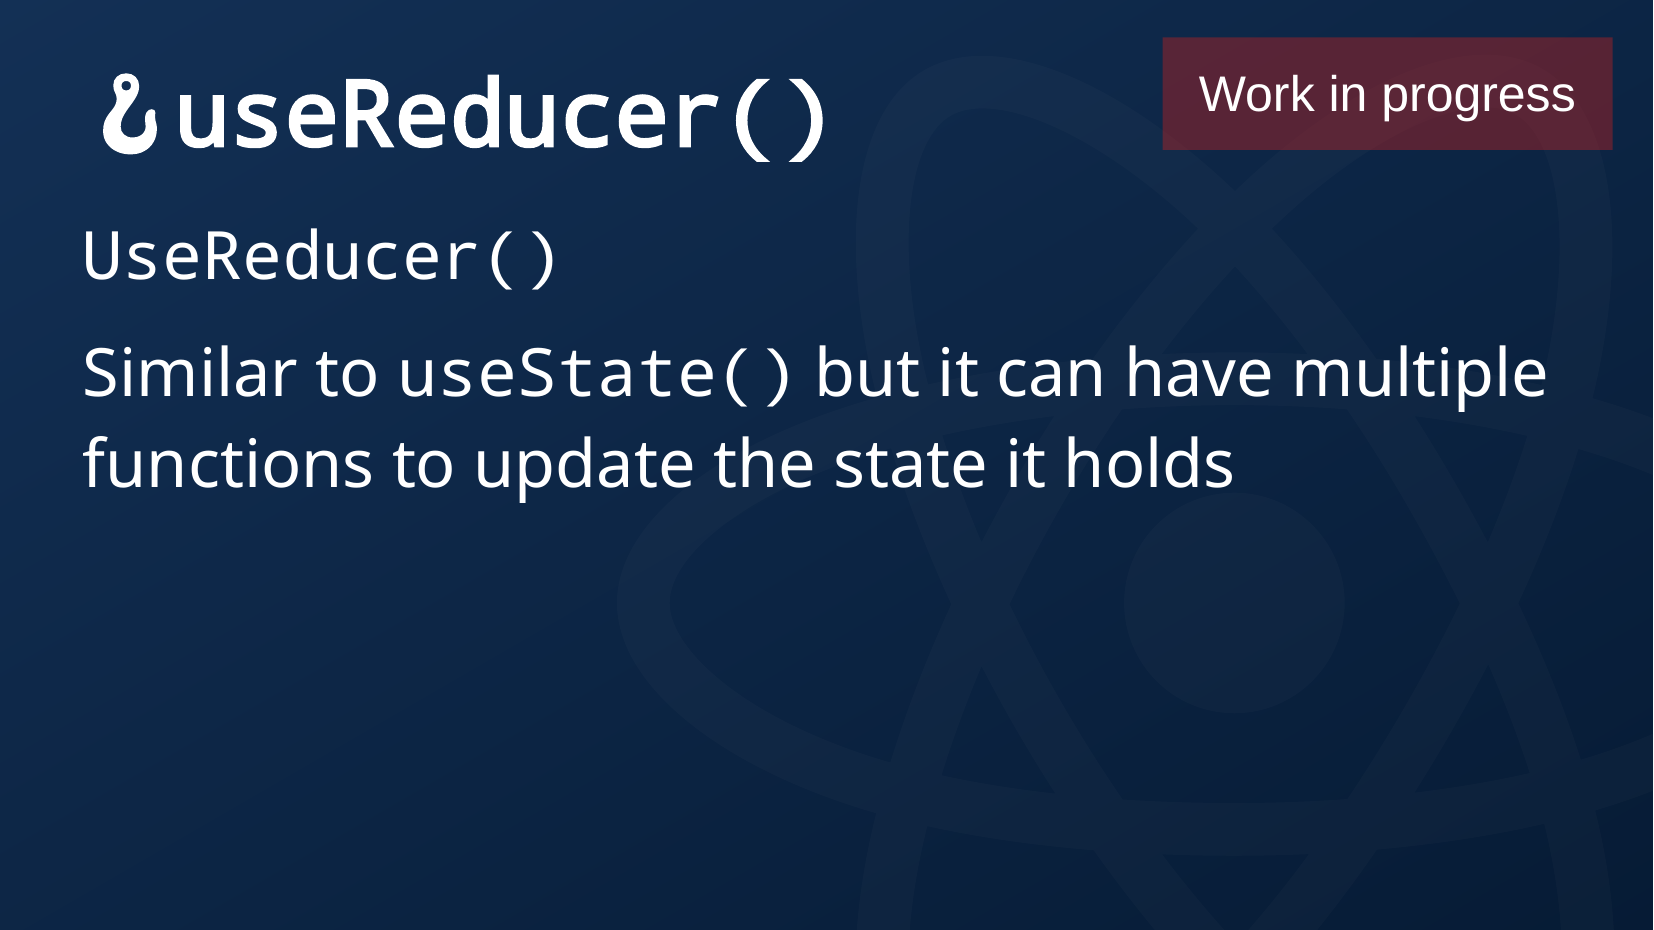

# 🪝useReducer()
Work in progress
UseReducer()
Similar to useState() but it can have multiple functions to update the state it holds